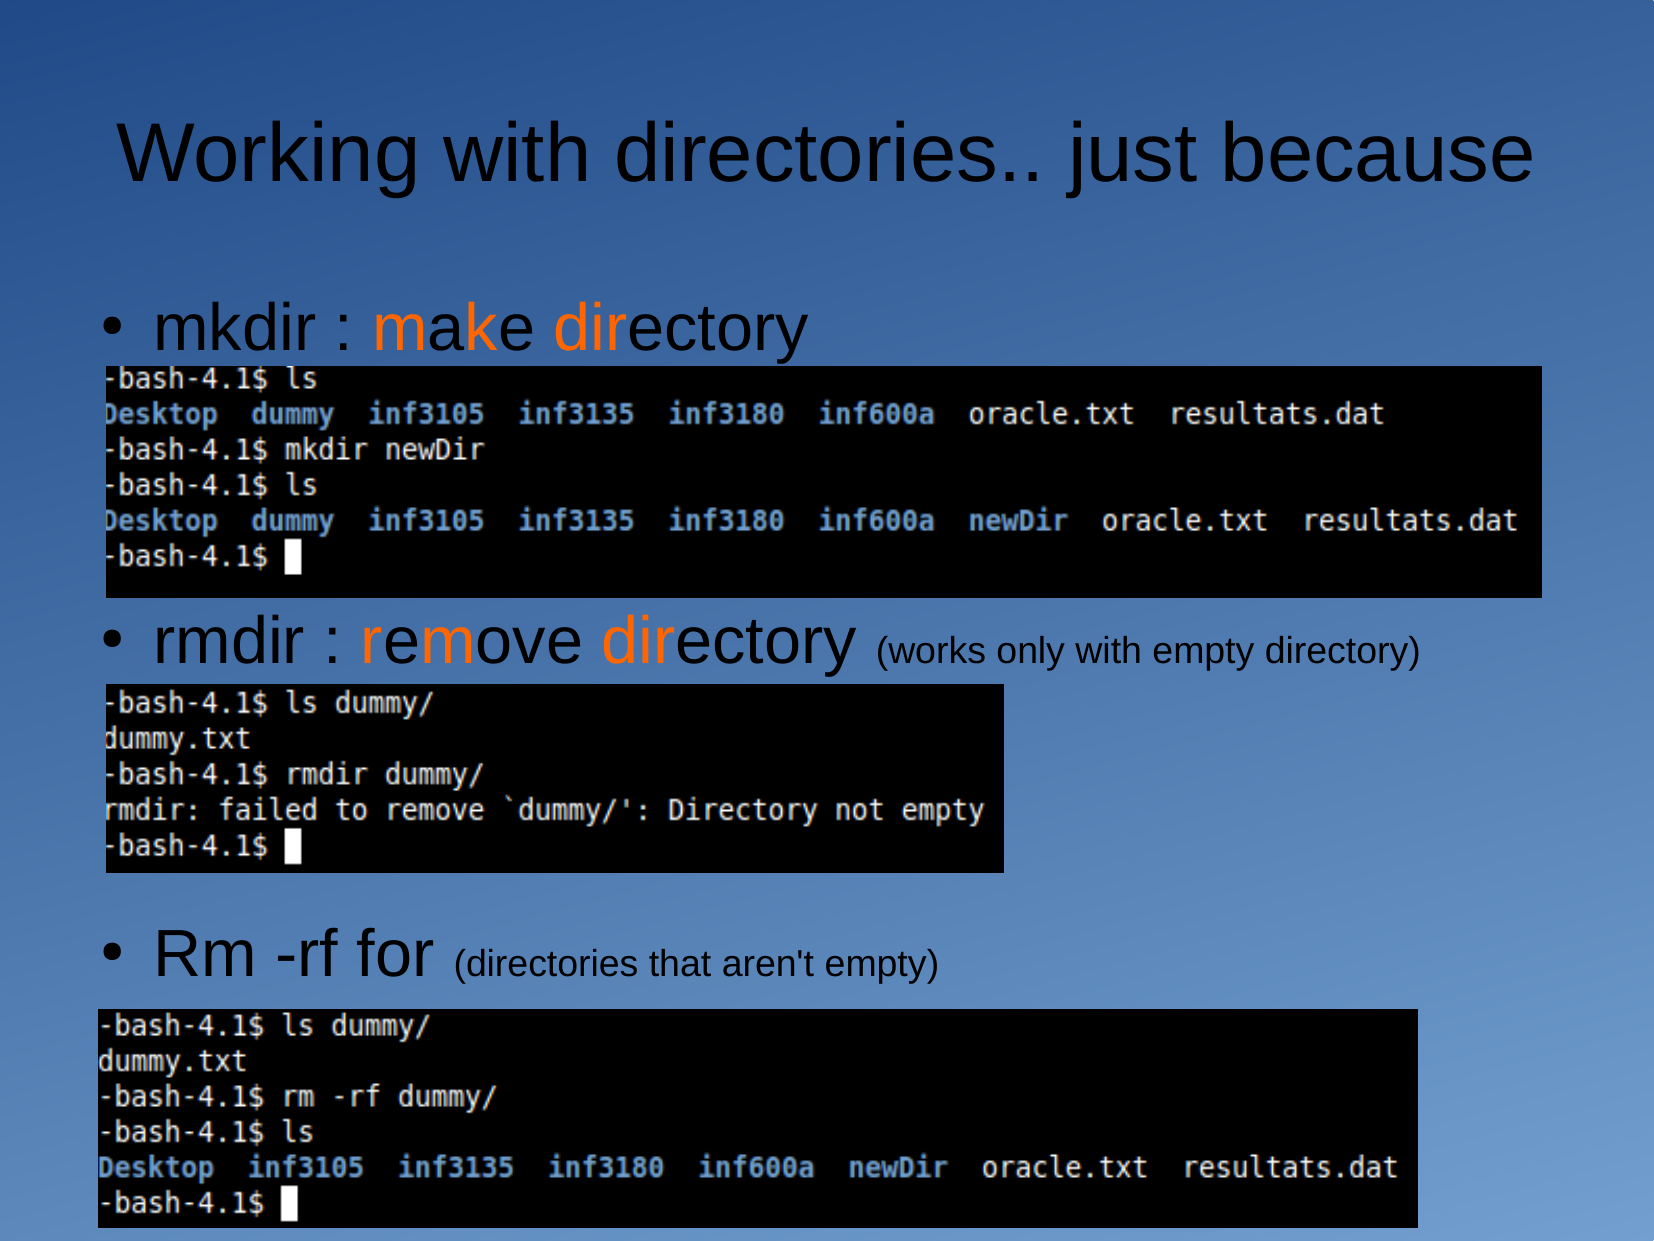

# Working with directories.. just because
mkdir : make directory
rmdir : remove directory (works only with empty directory)
Rm -rf for (directories that aren't empty)